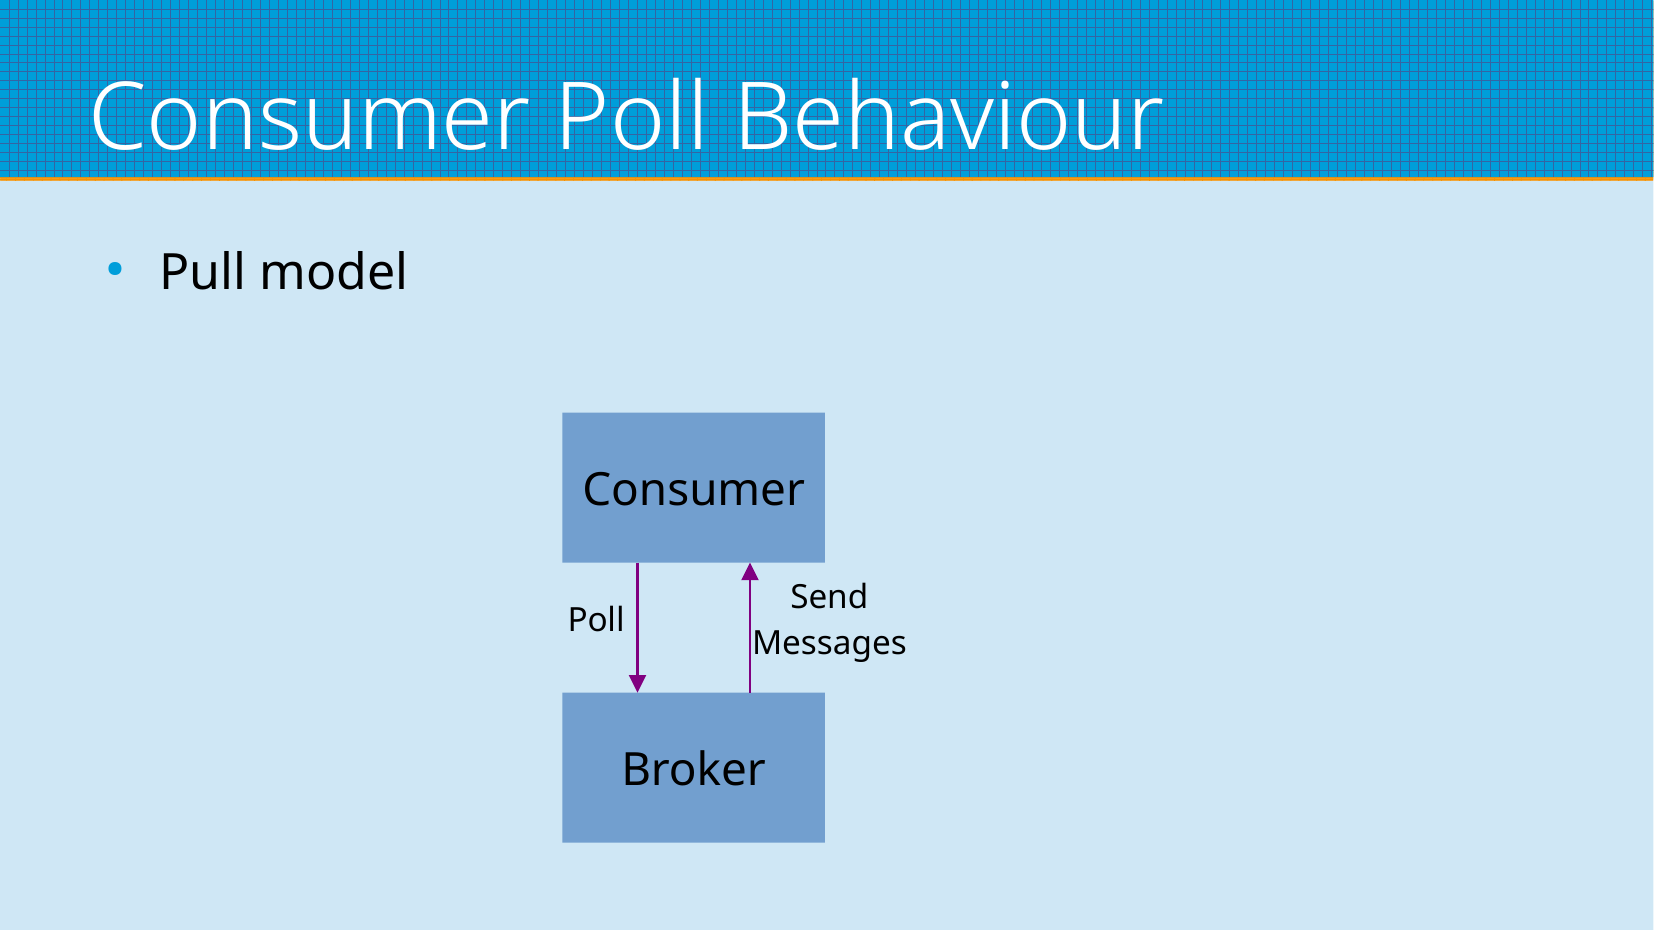

# Consumer Poll Behaviour
Pull model
Consumer
Poll
Send Messages
Broker